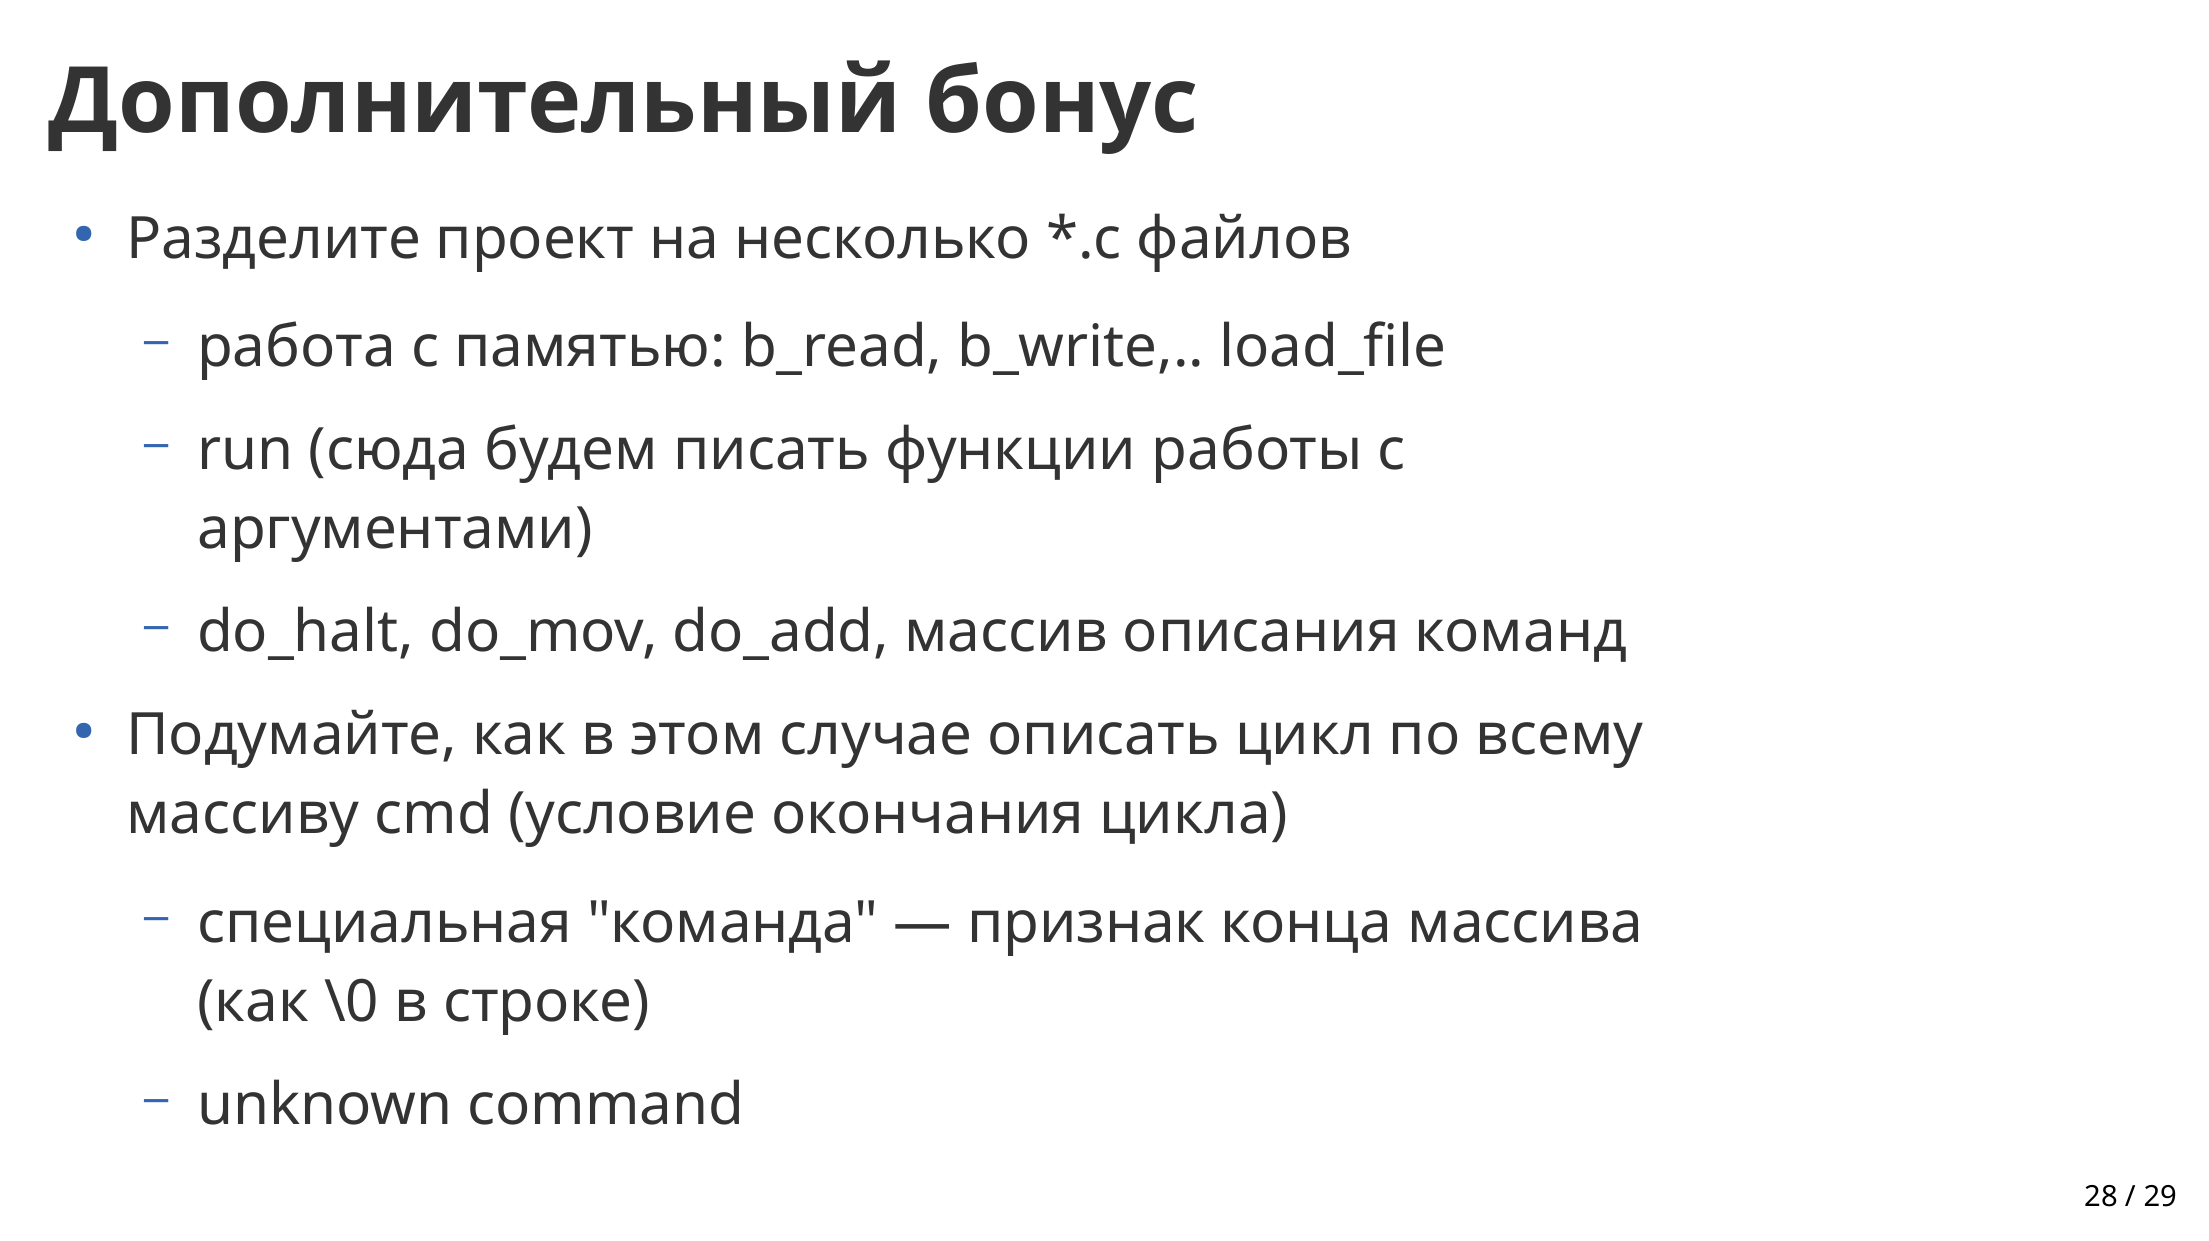

# Дополнительный бонус
Разделите проект на несколько *.с файлов
работа с памятью: b_read, b_write,.. load_file
run (сюда будем писать функции работы с аргументами)
do_halt, do_mov, do_add, массив описания команд
Подумайте, как в этом случае описать цикл по всему массиву cmd (условие окончания цикла)
специальная "команда" — признак конца массива
(как \0 в строке)
unknown command
28